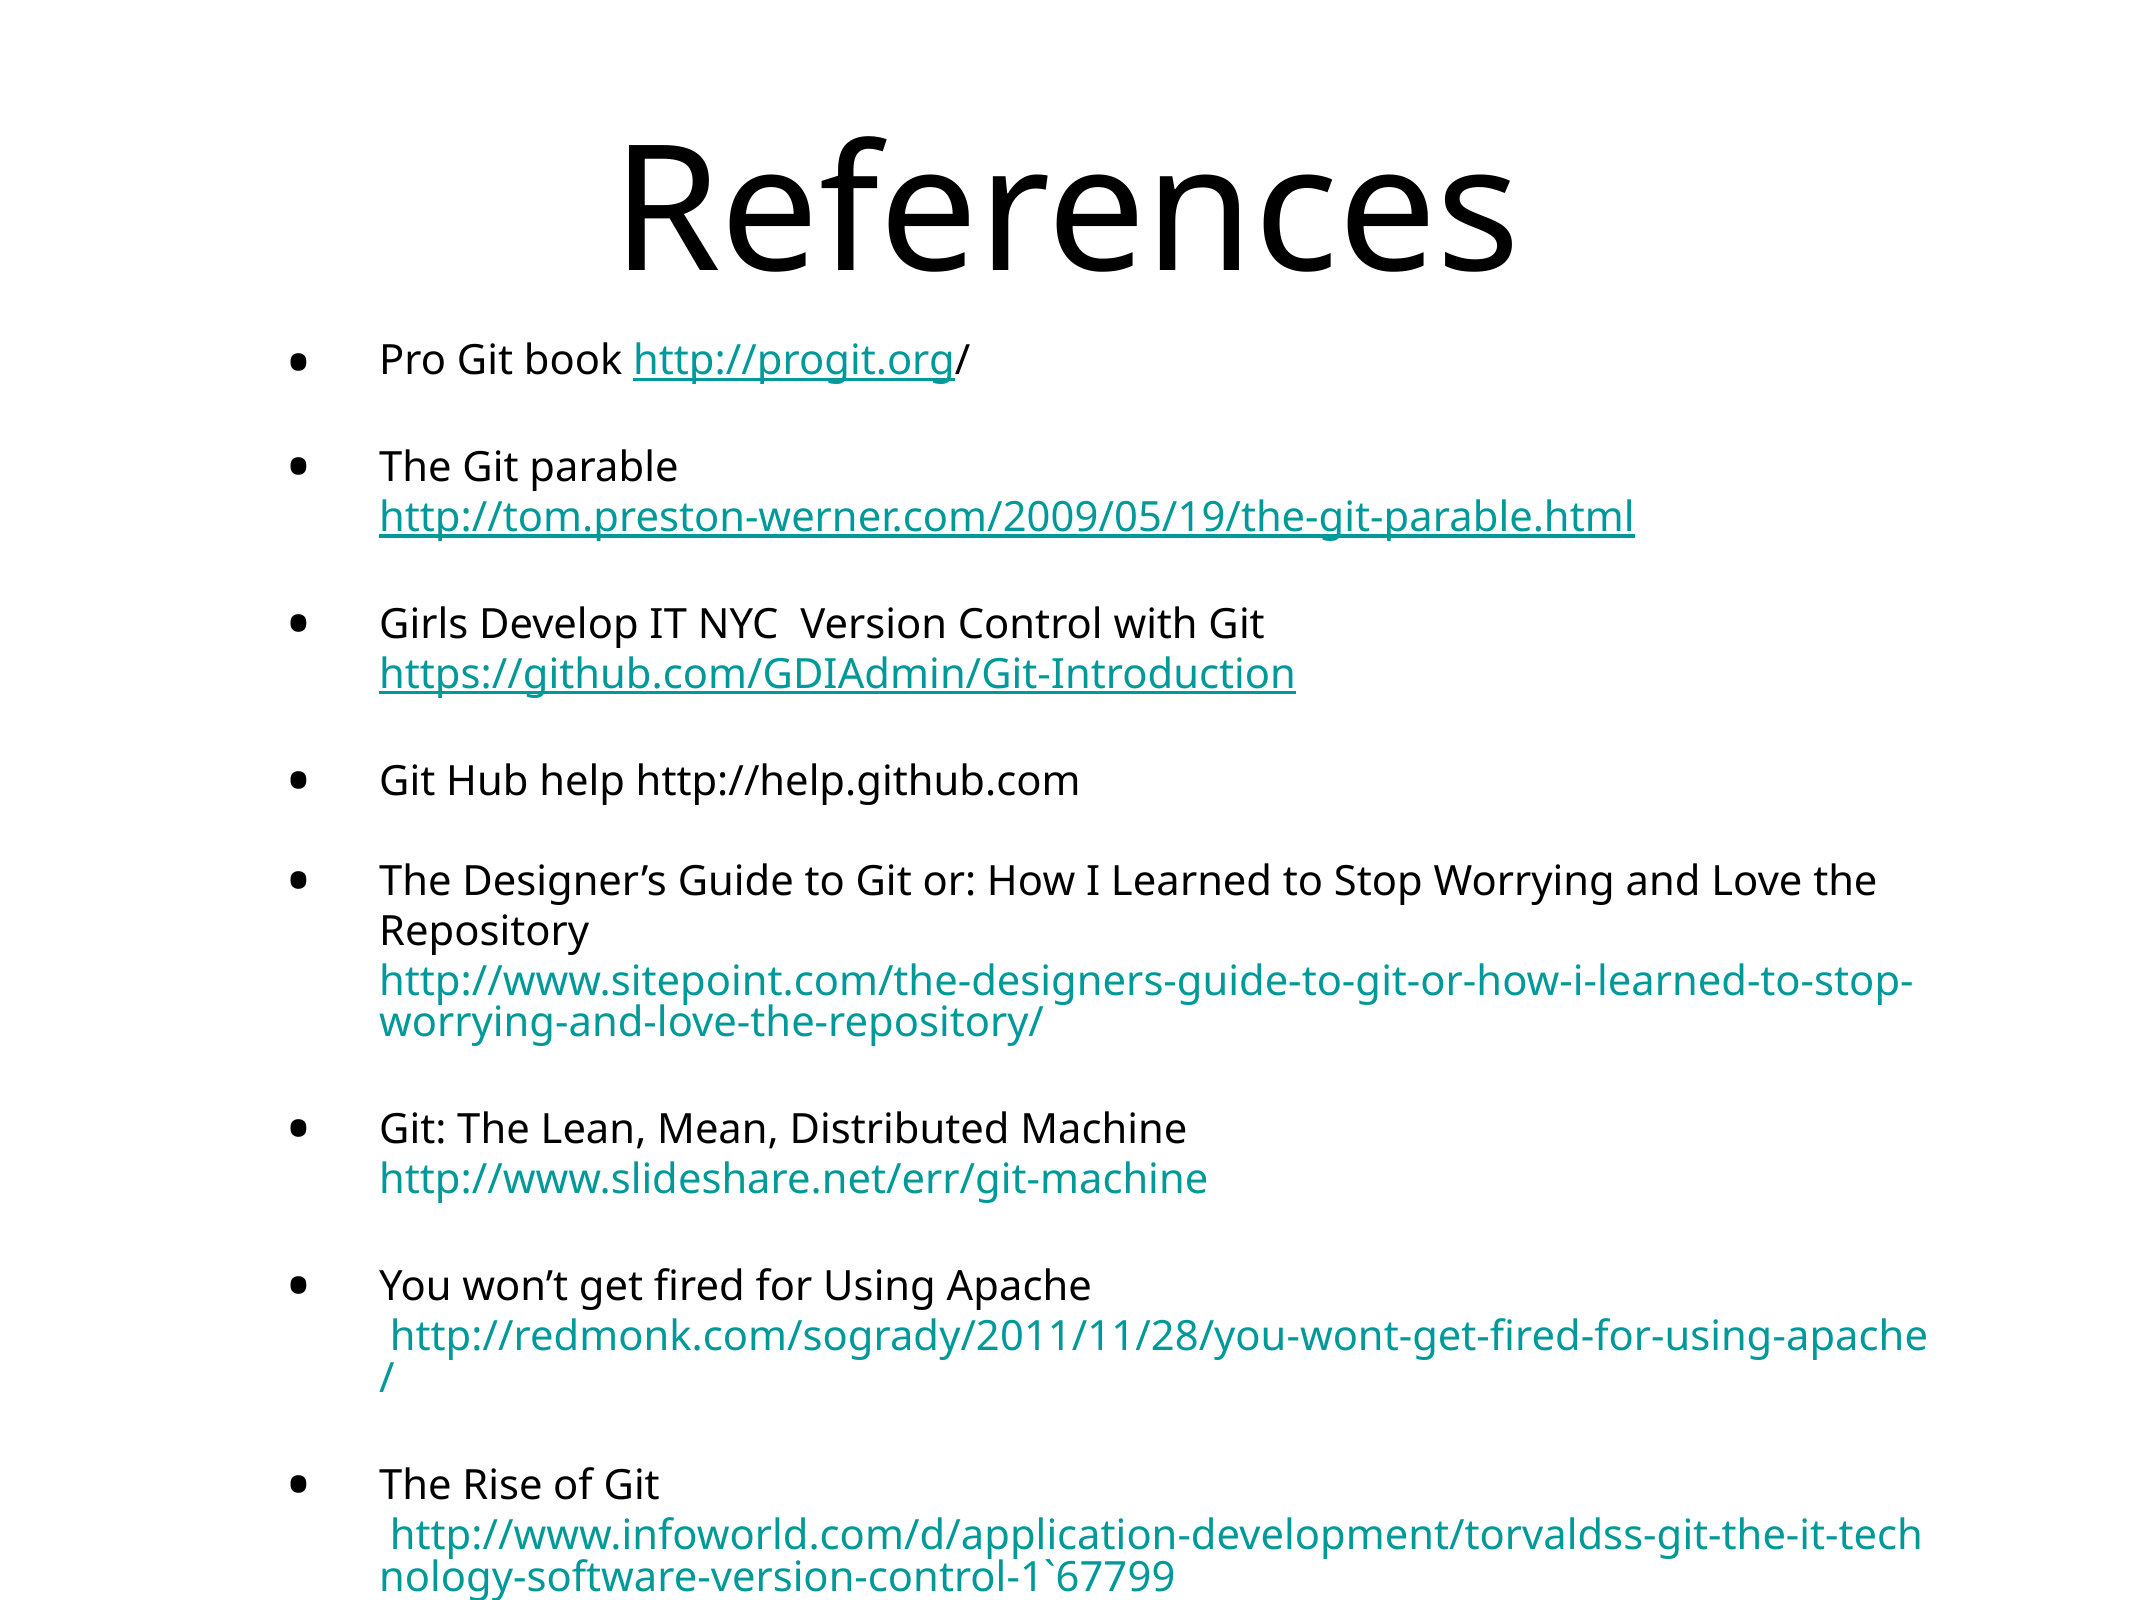

# References
Pro Git book http://progit.org/
The Git parable http://tom.preston-werner.com/2009/05/19/the-git-parable.html
Girls Develop IT NYC Version Control with Git https://github.com/GDIAdmin/Git-Introduction
Git Hub help http://help.github.com
The Designer’s Guide to Git or: How I Learned to Stop Worrying and Love the Repository http://www.sitepoint.com/the-designers-guide-to-git-or-how-i-learned-to-stop-worrying-and-love-the-repository/
Git: The Lean, Mean, Distributed Machine http://www.slideshare.net/err/git-machine
You won’t get fired for Using Apache http://redmonk.com/sogrady/2011/11/28/you-wont-get-fired-for-using-apache/
The Rise of Git http://www.infoworld.com/d/application-development/torvaldss-git-the-it-technology-software-version-control-1`67799
Lars Vogel’s Git tutorial http://www.vogella.de/articles/Git/article.html